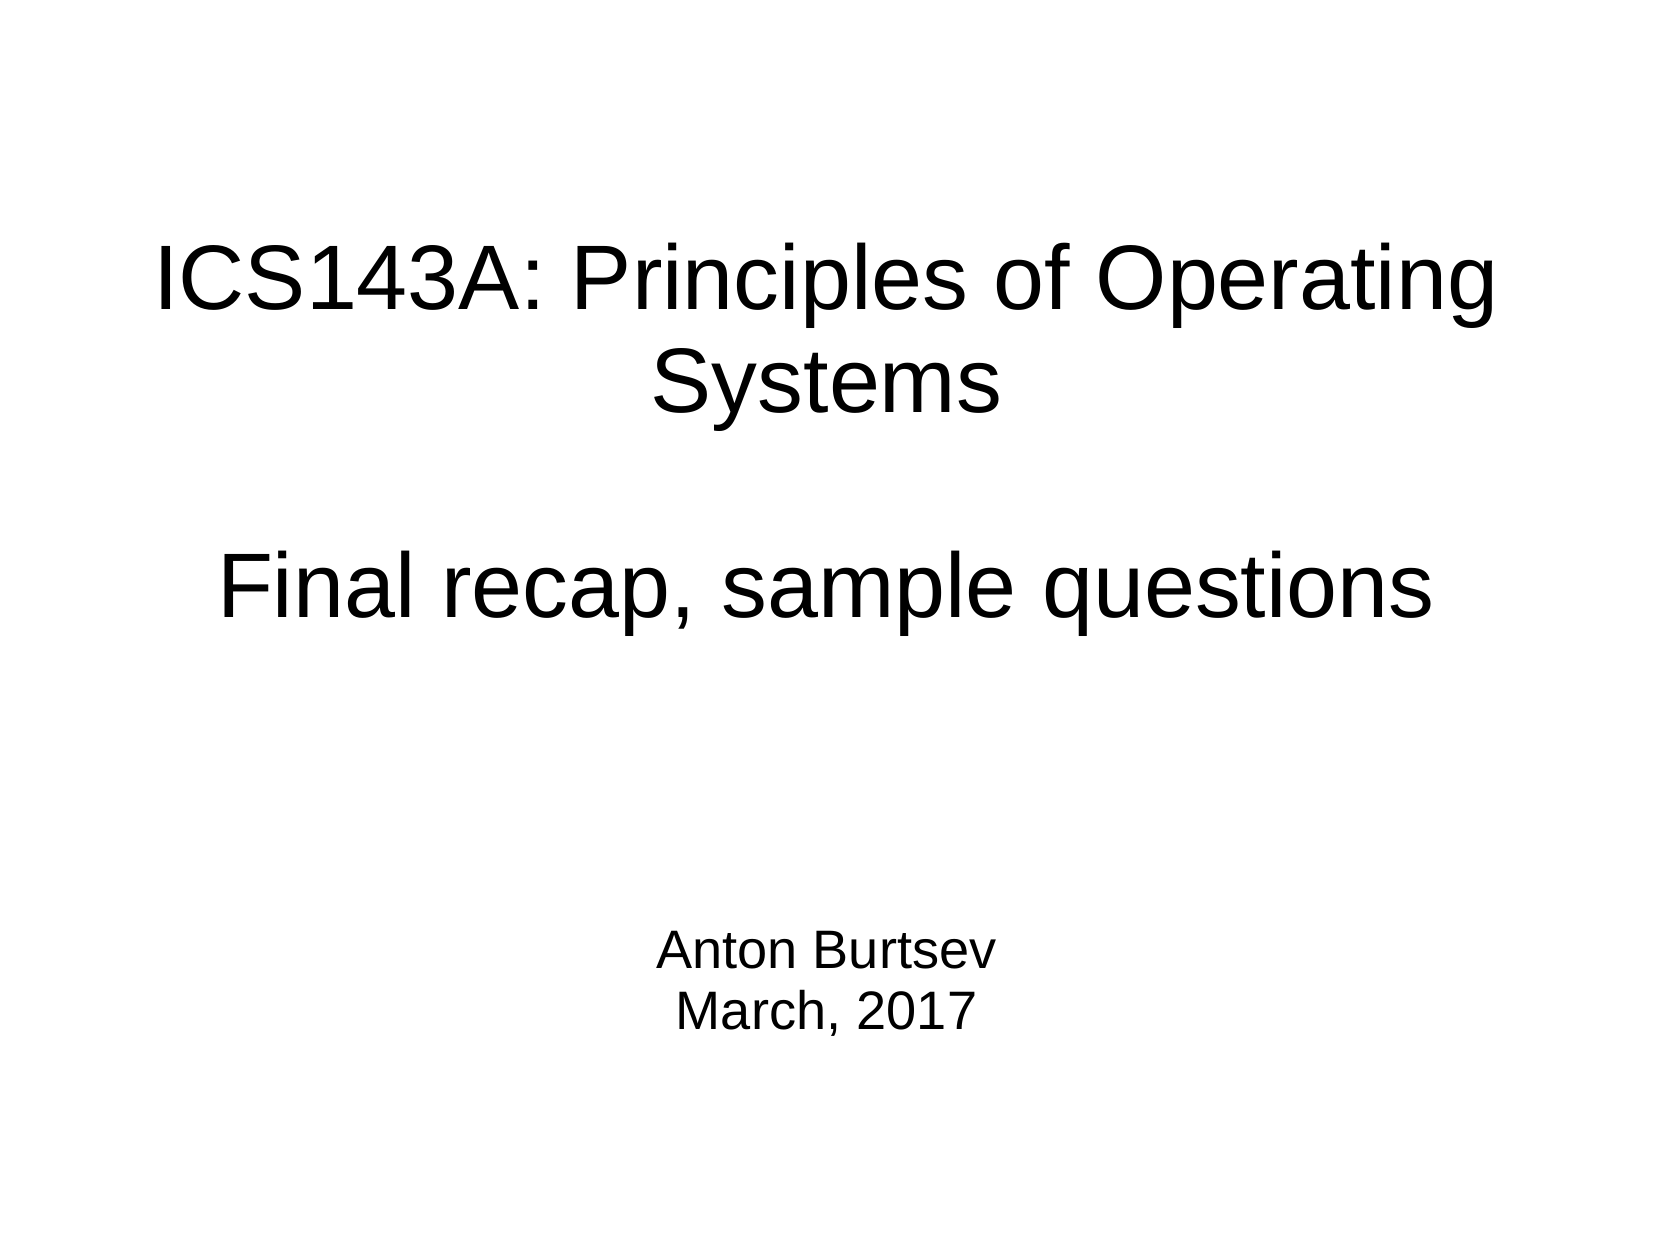

# ICS143A: Principles of Operating Systems Final recap, sample questions
Anton Burtsev
March, 2017